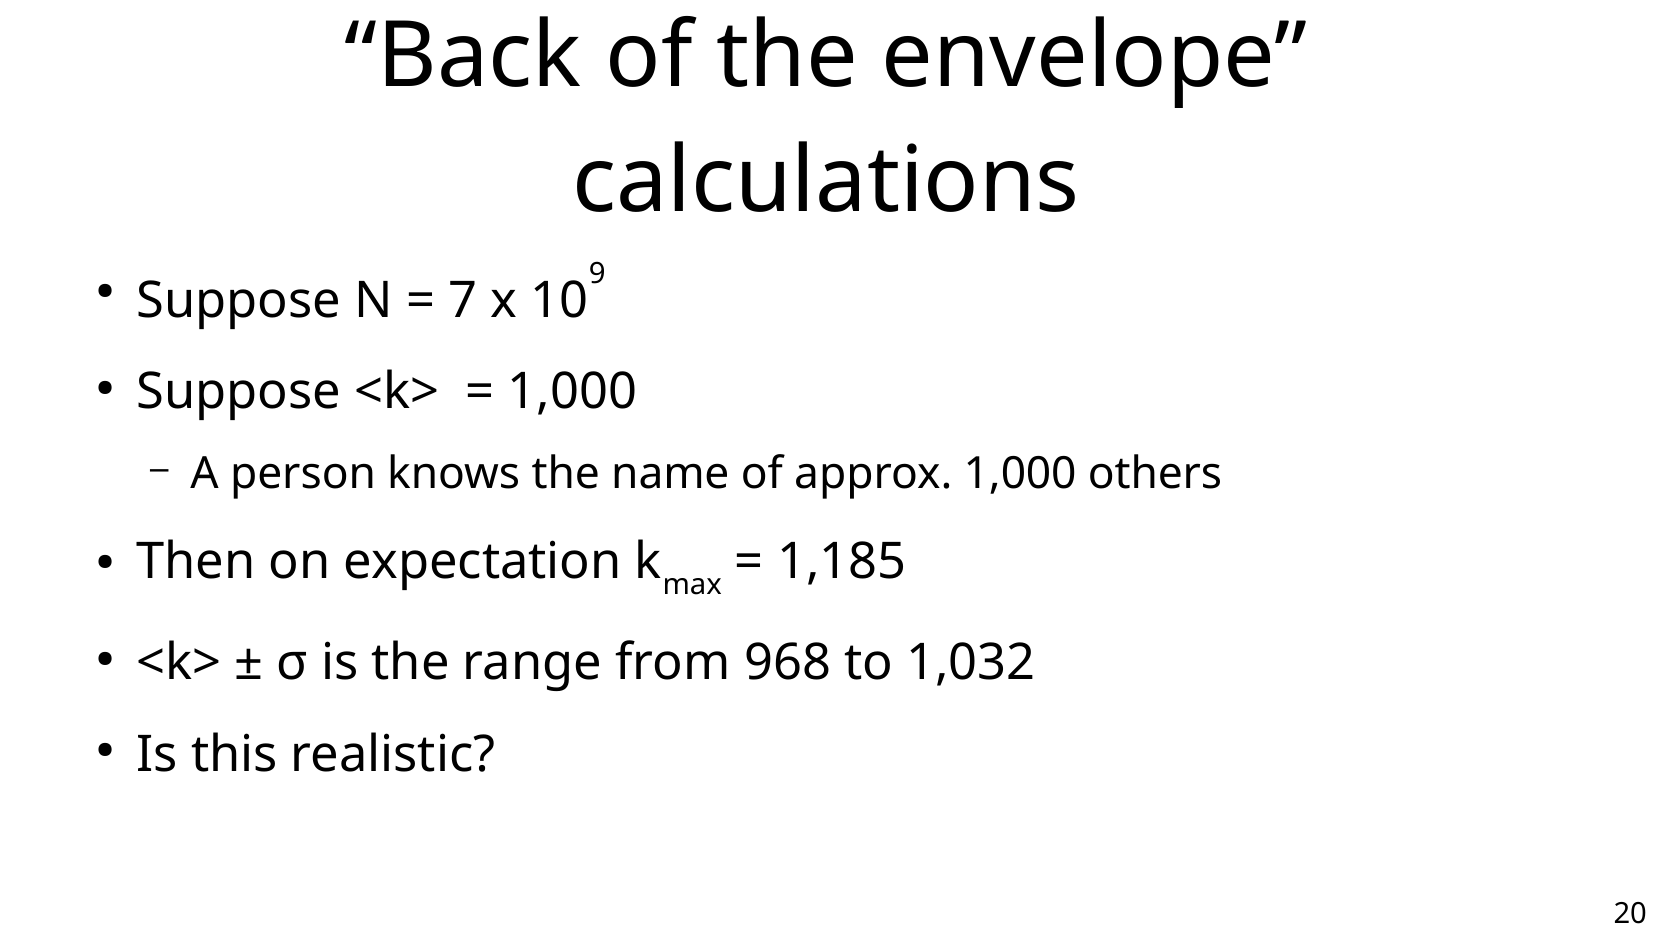

# “Back of the envelope” calculations
Suppose N = 7 x 109
Suppose <k> = 1,000
A person knows the name of approx. 1,000 others
Then on expectation kmax = 1,185
<k> ± σ is the range from 968 to 1,032
Is this realistic?
20